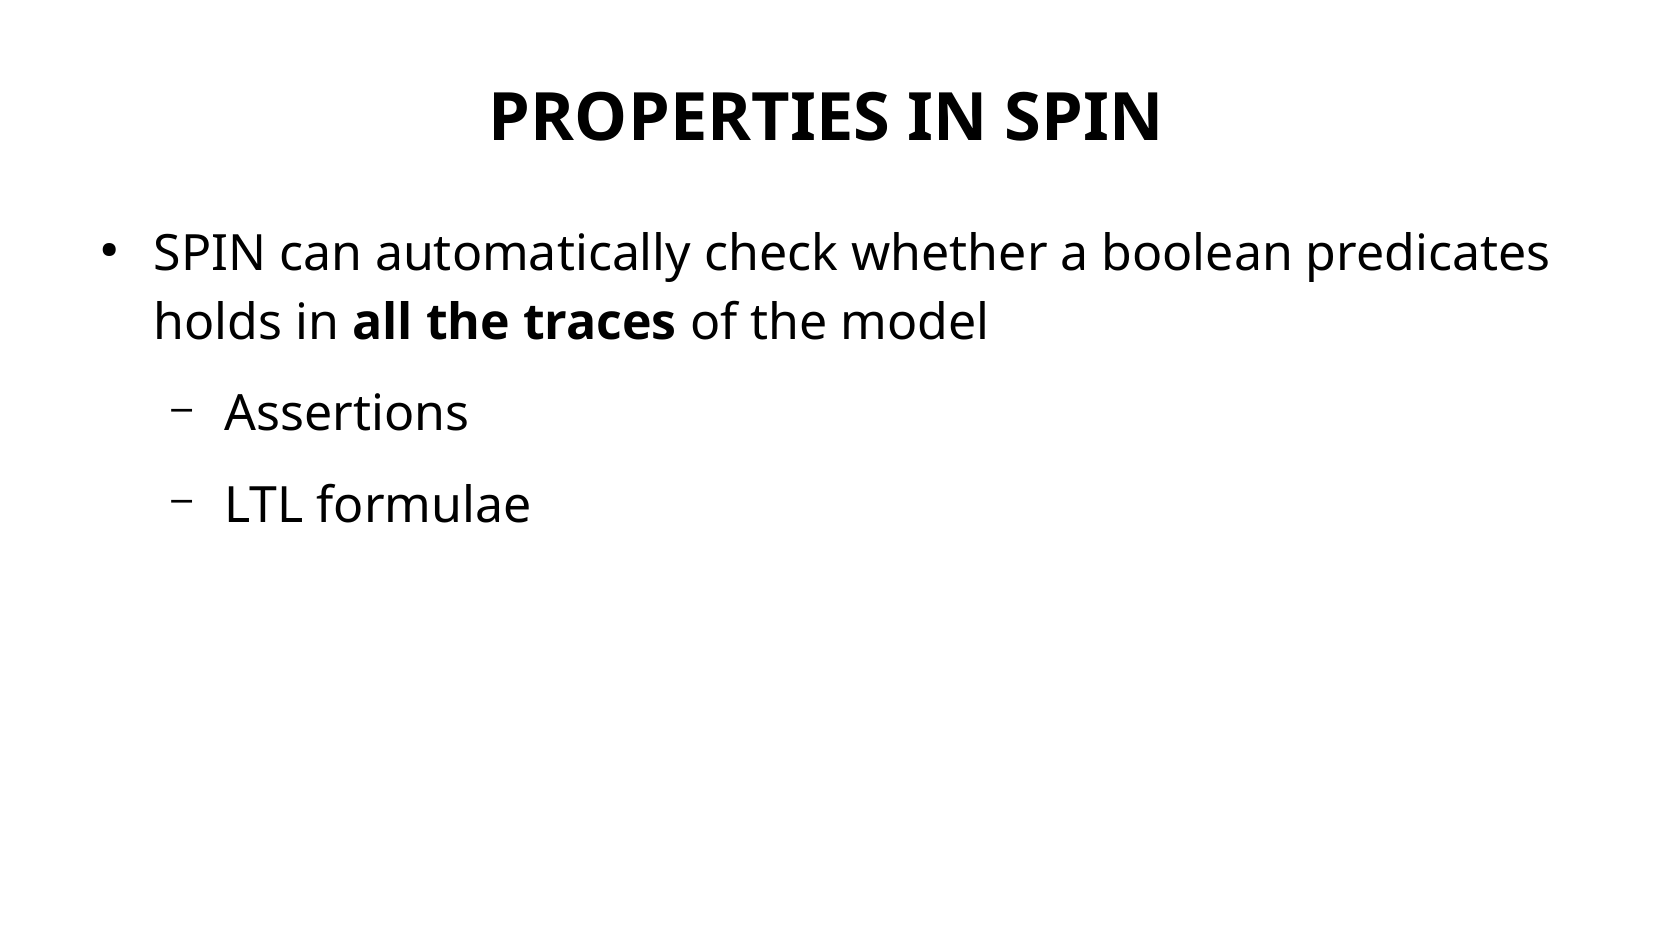

# PROPERTIES IN SPIN
SPIN can automatically check whether a boolean predicates holds in all the traces of the model
Assertions
LTL formulae